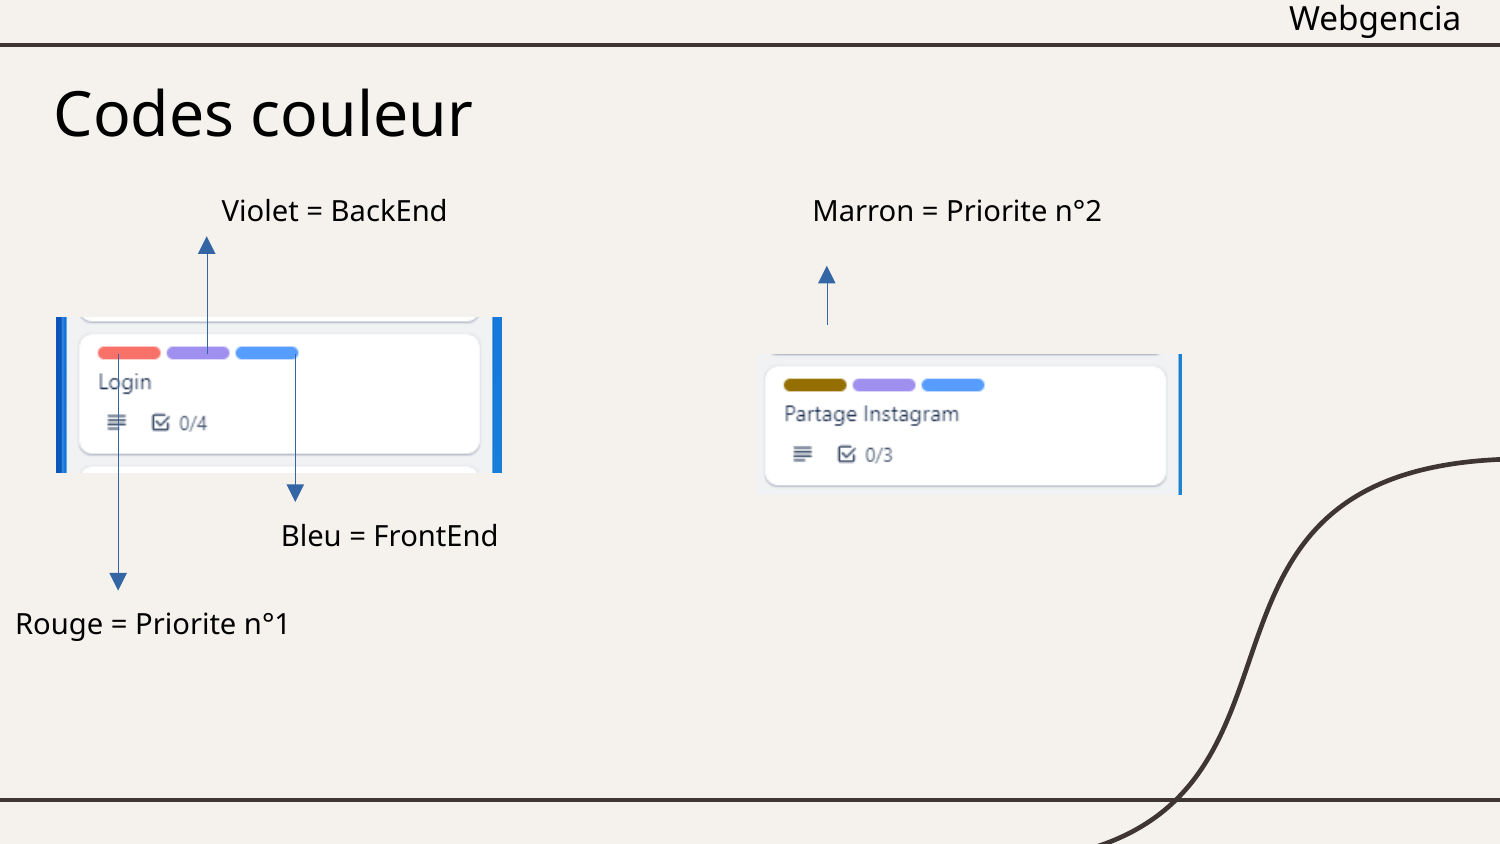

Webgencia
# Codes couleur
Violet = BackEnd
Marron = Priorite n°2
Bleu = FrontEnd
Rouge = Priorite n°1